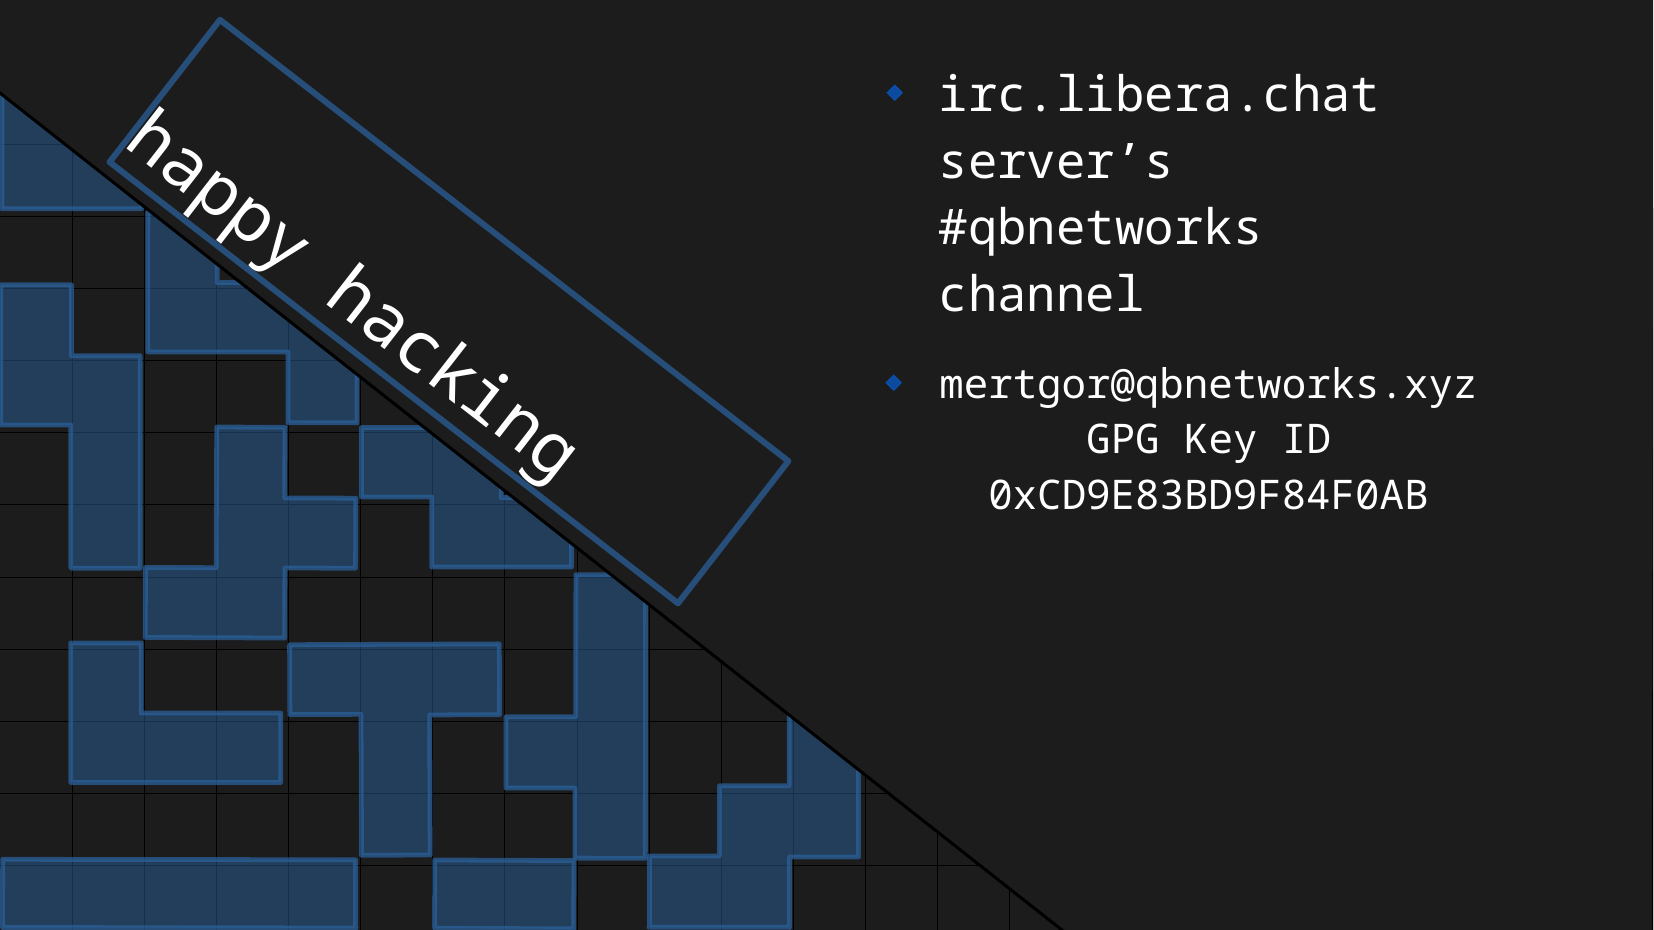

# happy hacking
irc.libera.chat server’s #qbnetworks channel
mertgor@qbnetworks.xyz
GPG Key ID 0xCD9E83BD9F84F0AB